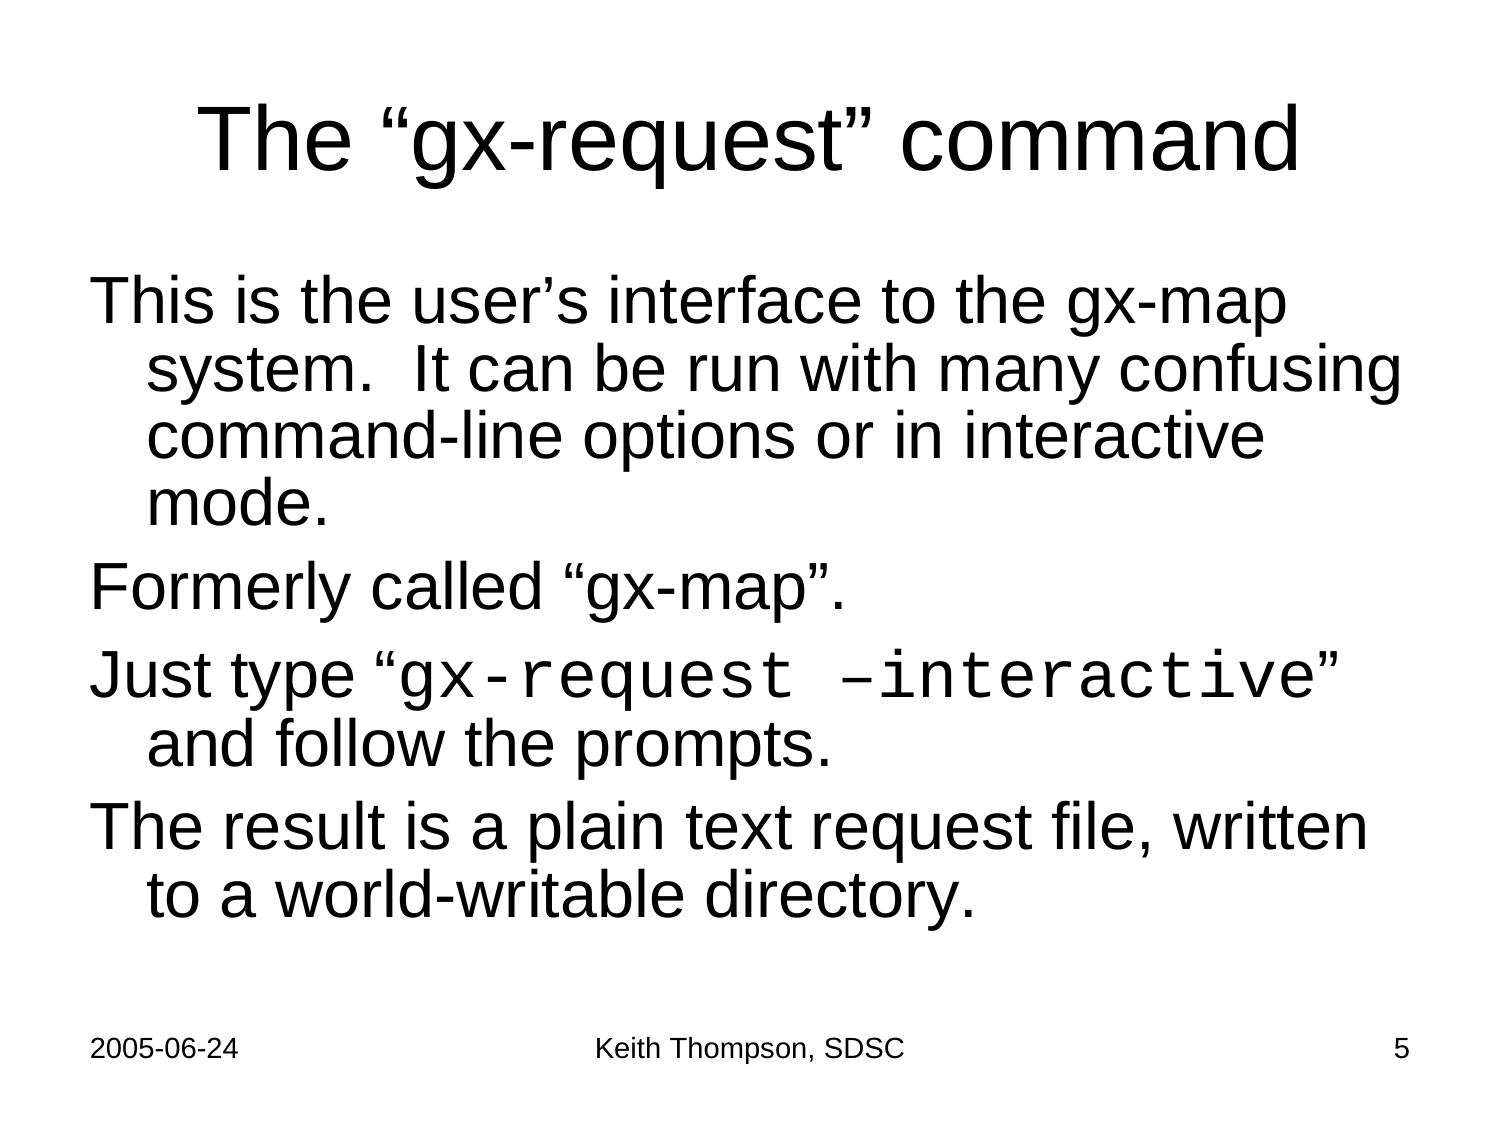

# The “gx-request” command
This is the user’s interface to the gx-map system. It can be run with many confusing command-line options or in interactive mode.
Formerly called “gx-map”.
Just type “gx-request –interactive” and follow the prompts.
The result is a plain text request file, written to a world-writable directory.
2005-06-24
Keith Thompson, SDSC
5